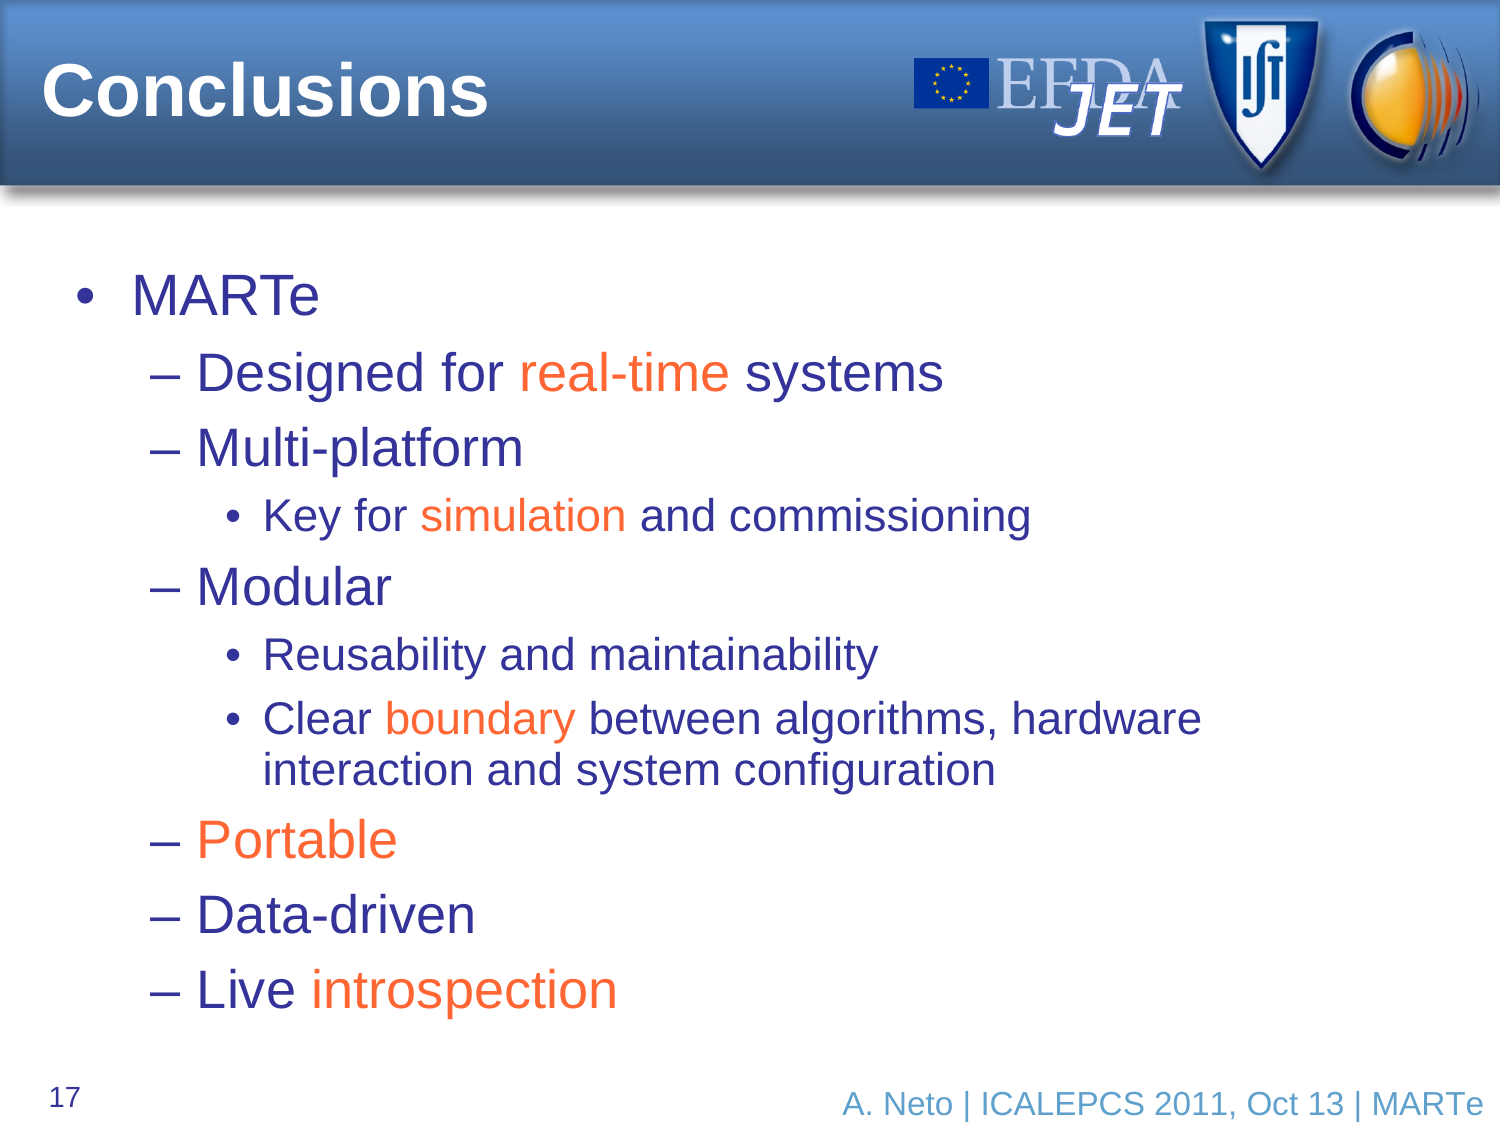

# Conclusions
MARTe
Designed for real-time systems
Multi-platform
Key for simulation and commissioning
Modular
Reusability and maintainability
Clear boundary between algorithms, hardware interaction and system configuration
Portable
Data-driven
Live introspection